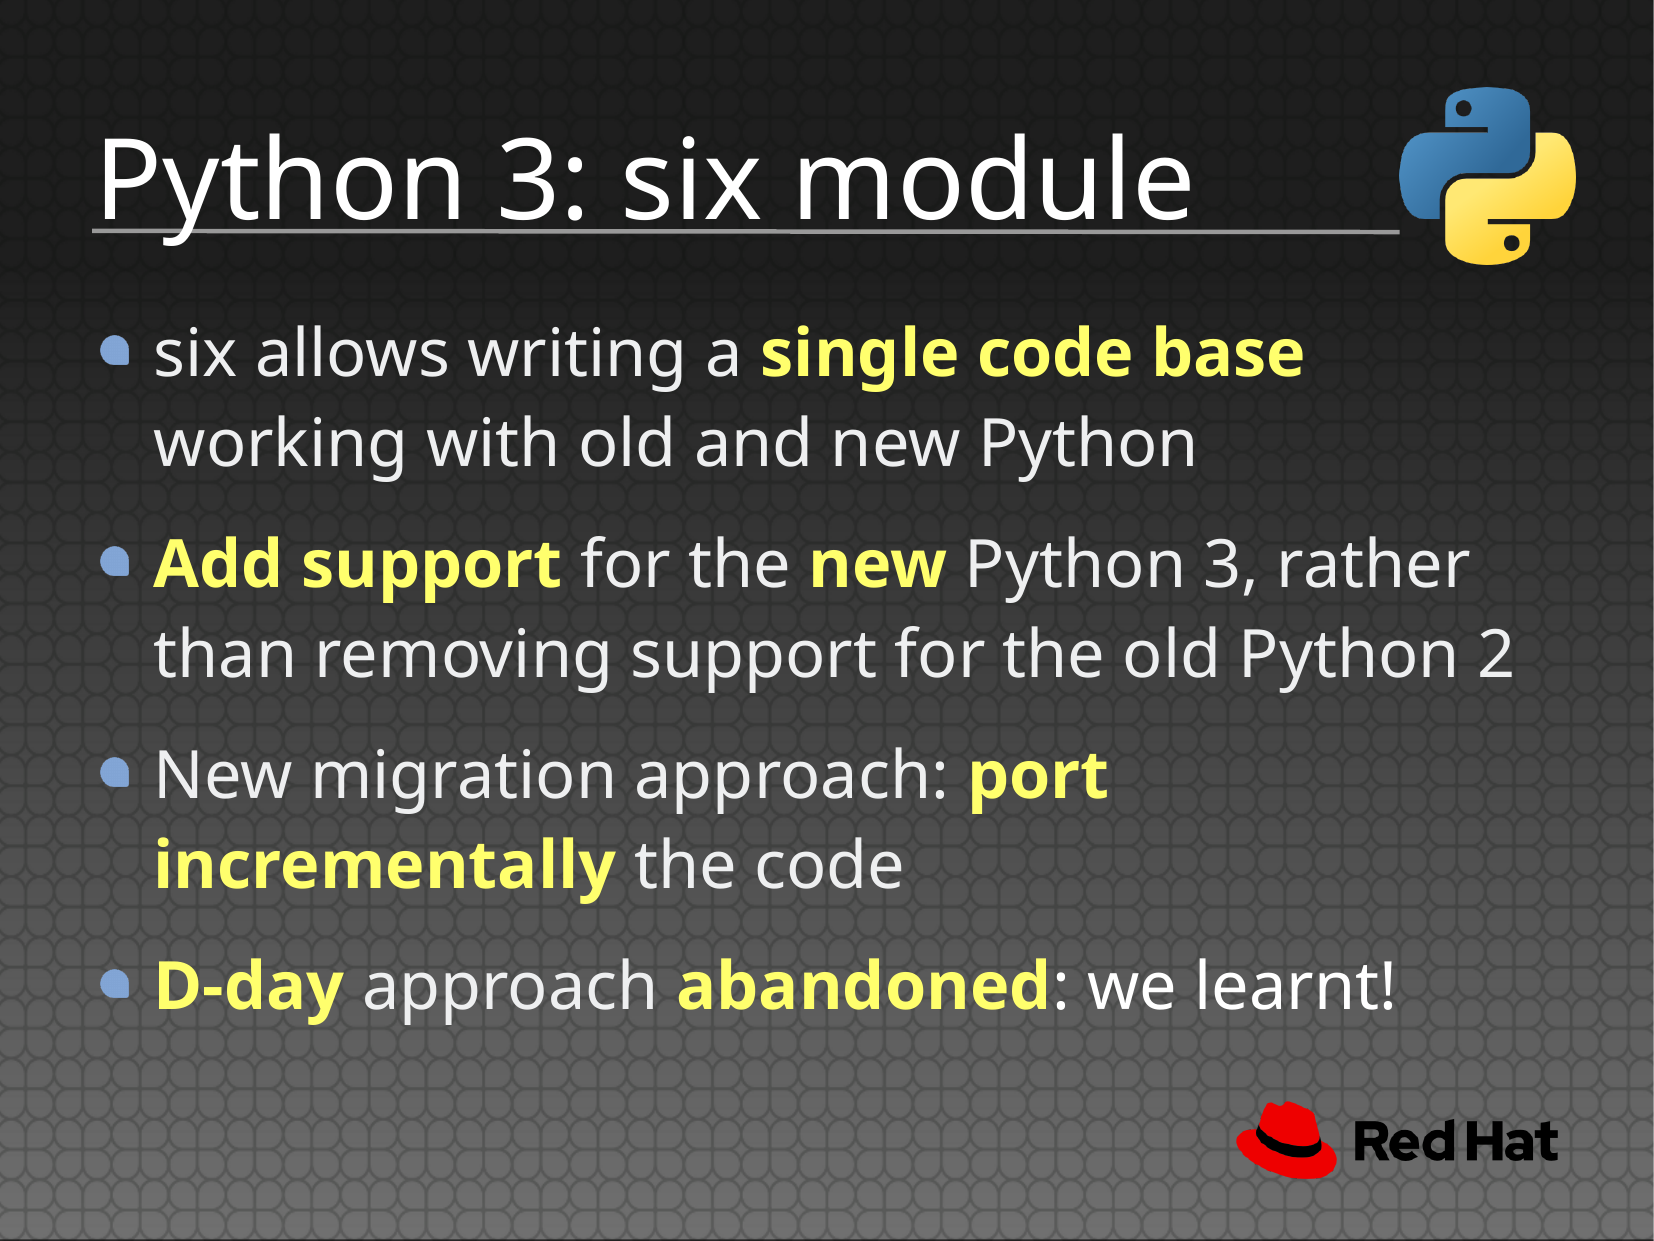

Python 3: six module
# six allows writing a single code base working with old and new Python
Add support for the new Python 3, rather than removing support for the old Python 2
New migration approach: port incrementally the code
D-day approach abandoned: we learnt!